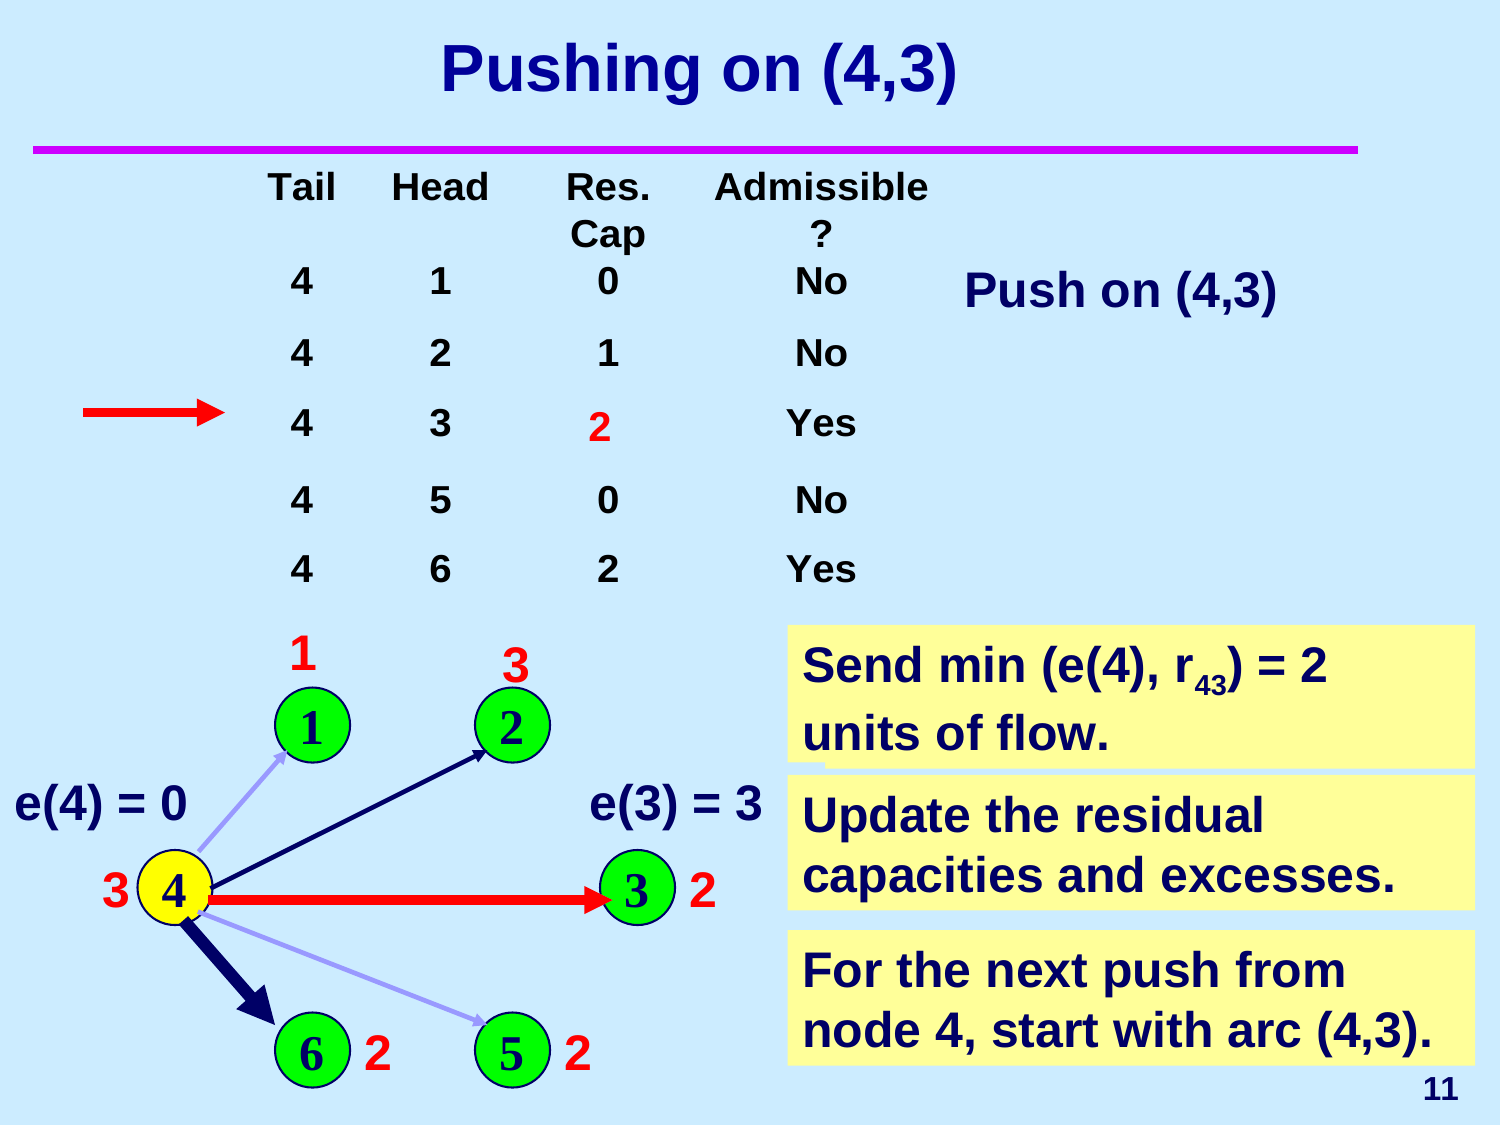

# Pushing on (4,3)
Push on (4,3)
2
1
3
Send min (e(4), r43) = 2
units of flow.
1
2
e(4) = 2
e(4) = 0
e(3) = 1
e(3) = 3
Update the residual capacities and excesses.
3
4
3
2
For the next push from node 4, start with arc (4,3).
6
2
5
2